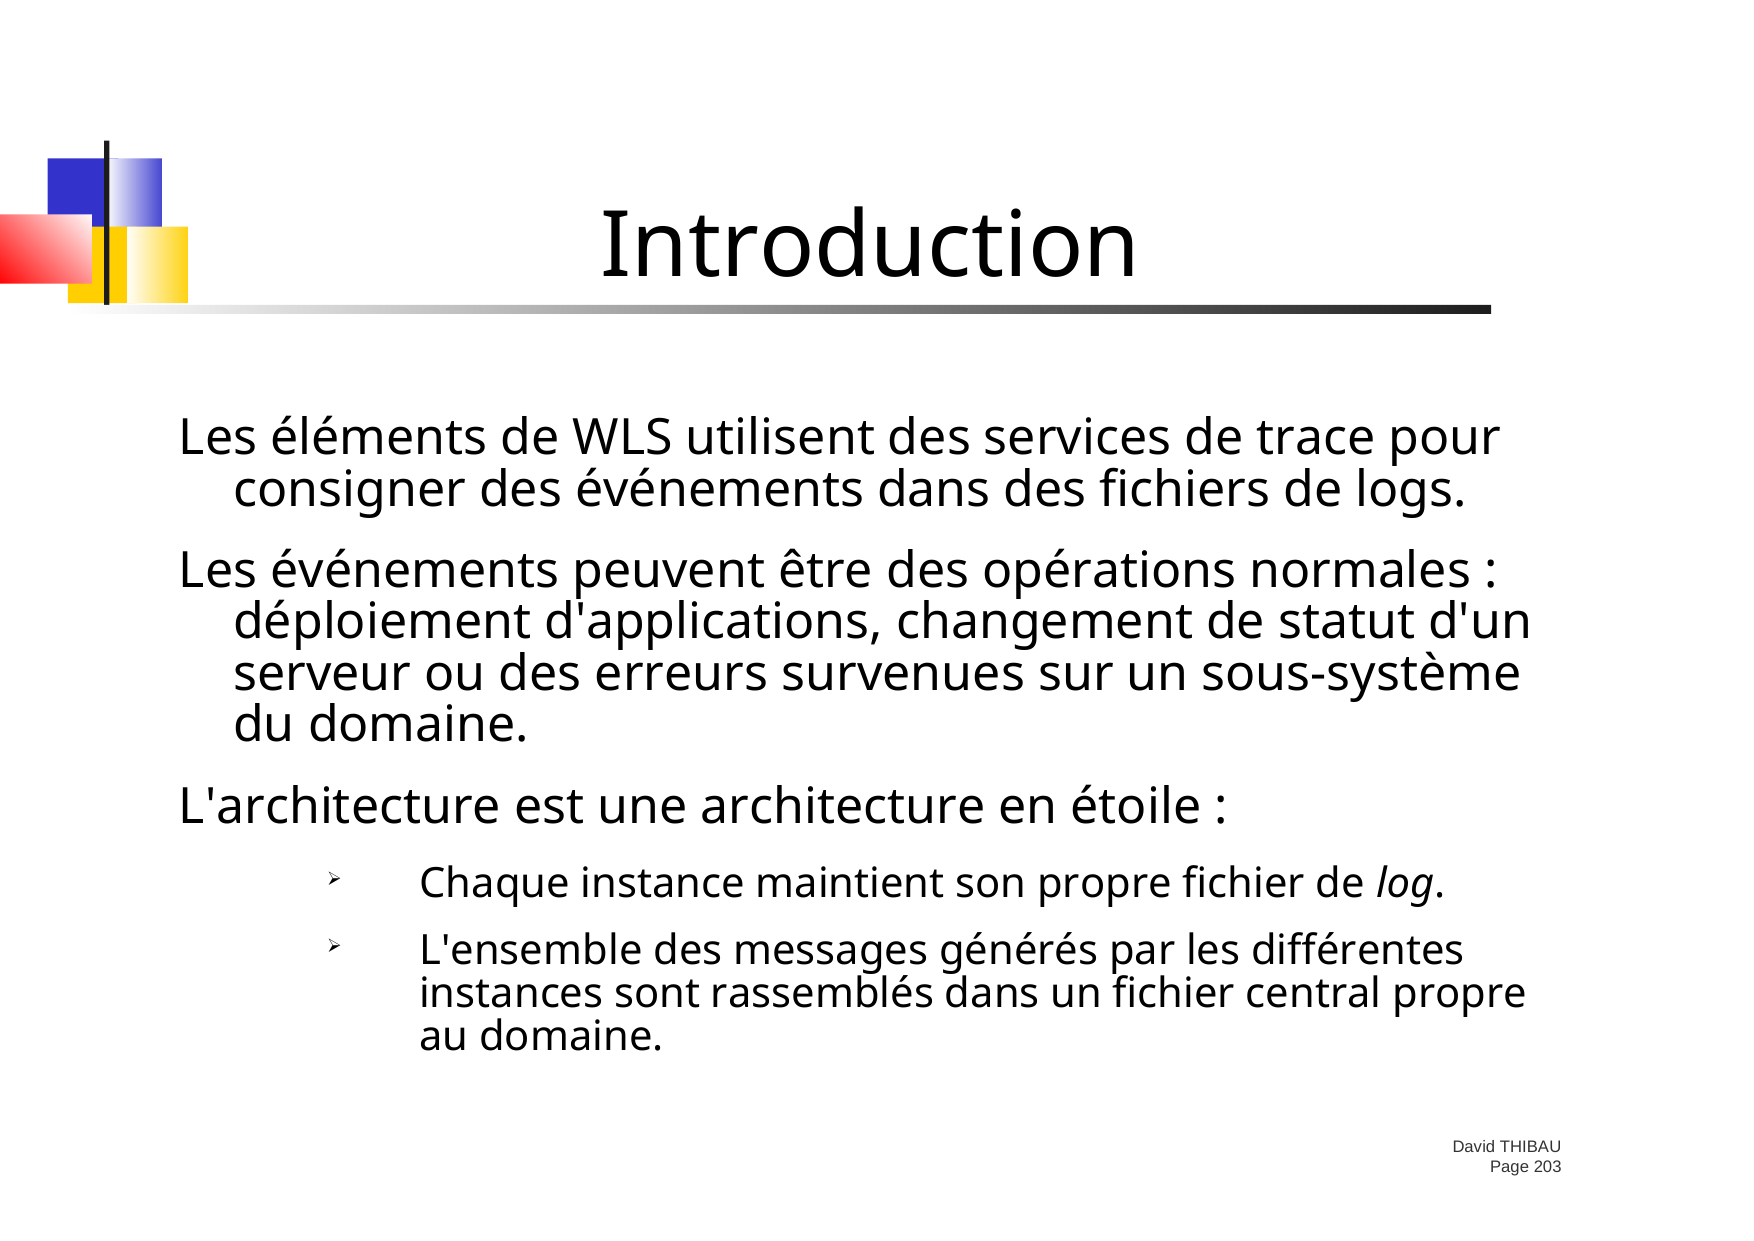

# Introduction
Les éléments de WLS utilisent des services de trace pour consigner des événements dans des fichiers de logs.
Les événements peuvent être des opérations normales : déploiement d'applications, changement de statut d'un serveur ou des erreurs survenues sur un sous-système du domaine.
L'architecture est une architecture en étoile :
Chaque instance maintient son propre fichier de log.
L'ensemble des messages générés par les différentes instances sont rassemblés dans un fichier central propre au domaine.